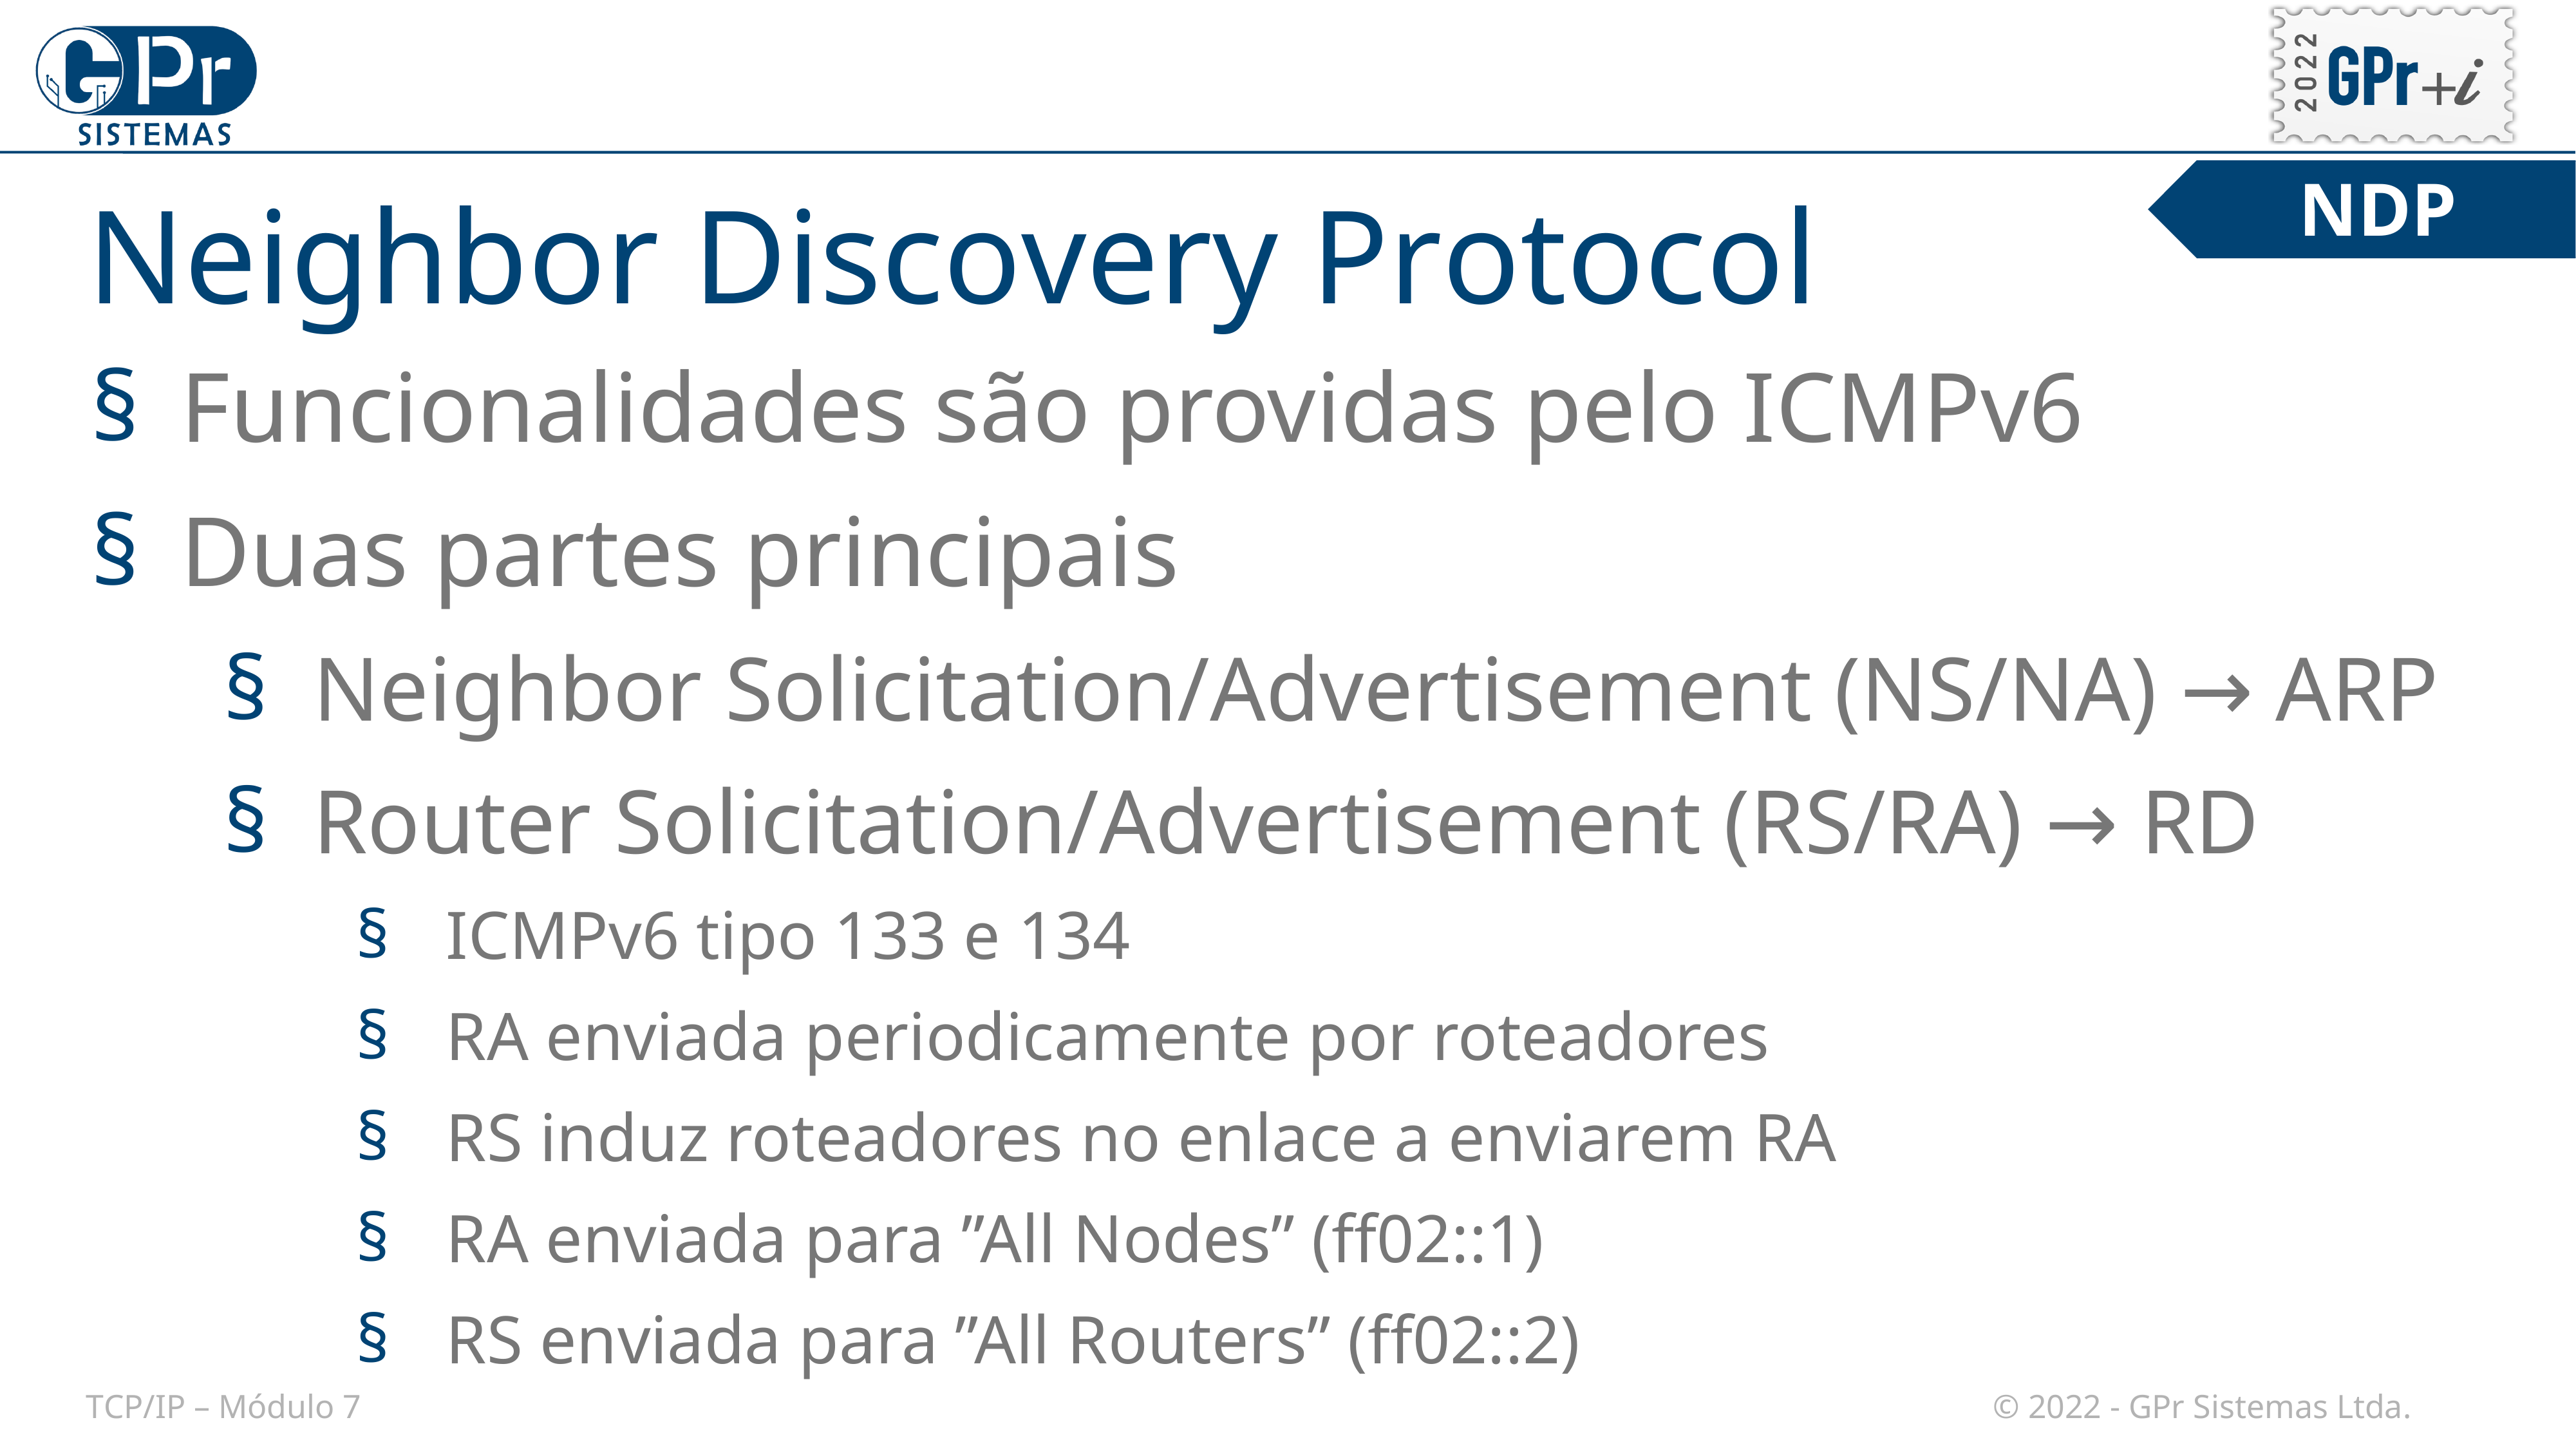

NDP
Neighbor Discovery Protocol
# Funcionalidades são providas pelo ICMPv6
Duas partes principais
Neighbor Solicitation/Advertisement (NS/NA) → ARP
Router Solicitation/Advertisement (RS/RA) → RD
ICMPv6 tipo 133 e 134
RA enviada periodicamente por roteadores
RS induz roteadores no enlace a enviarem RA
RA enviada para ”All Nodes” (ff02::1)
RS enviada para ”All Routers” (ff02::2)